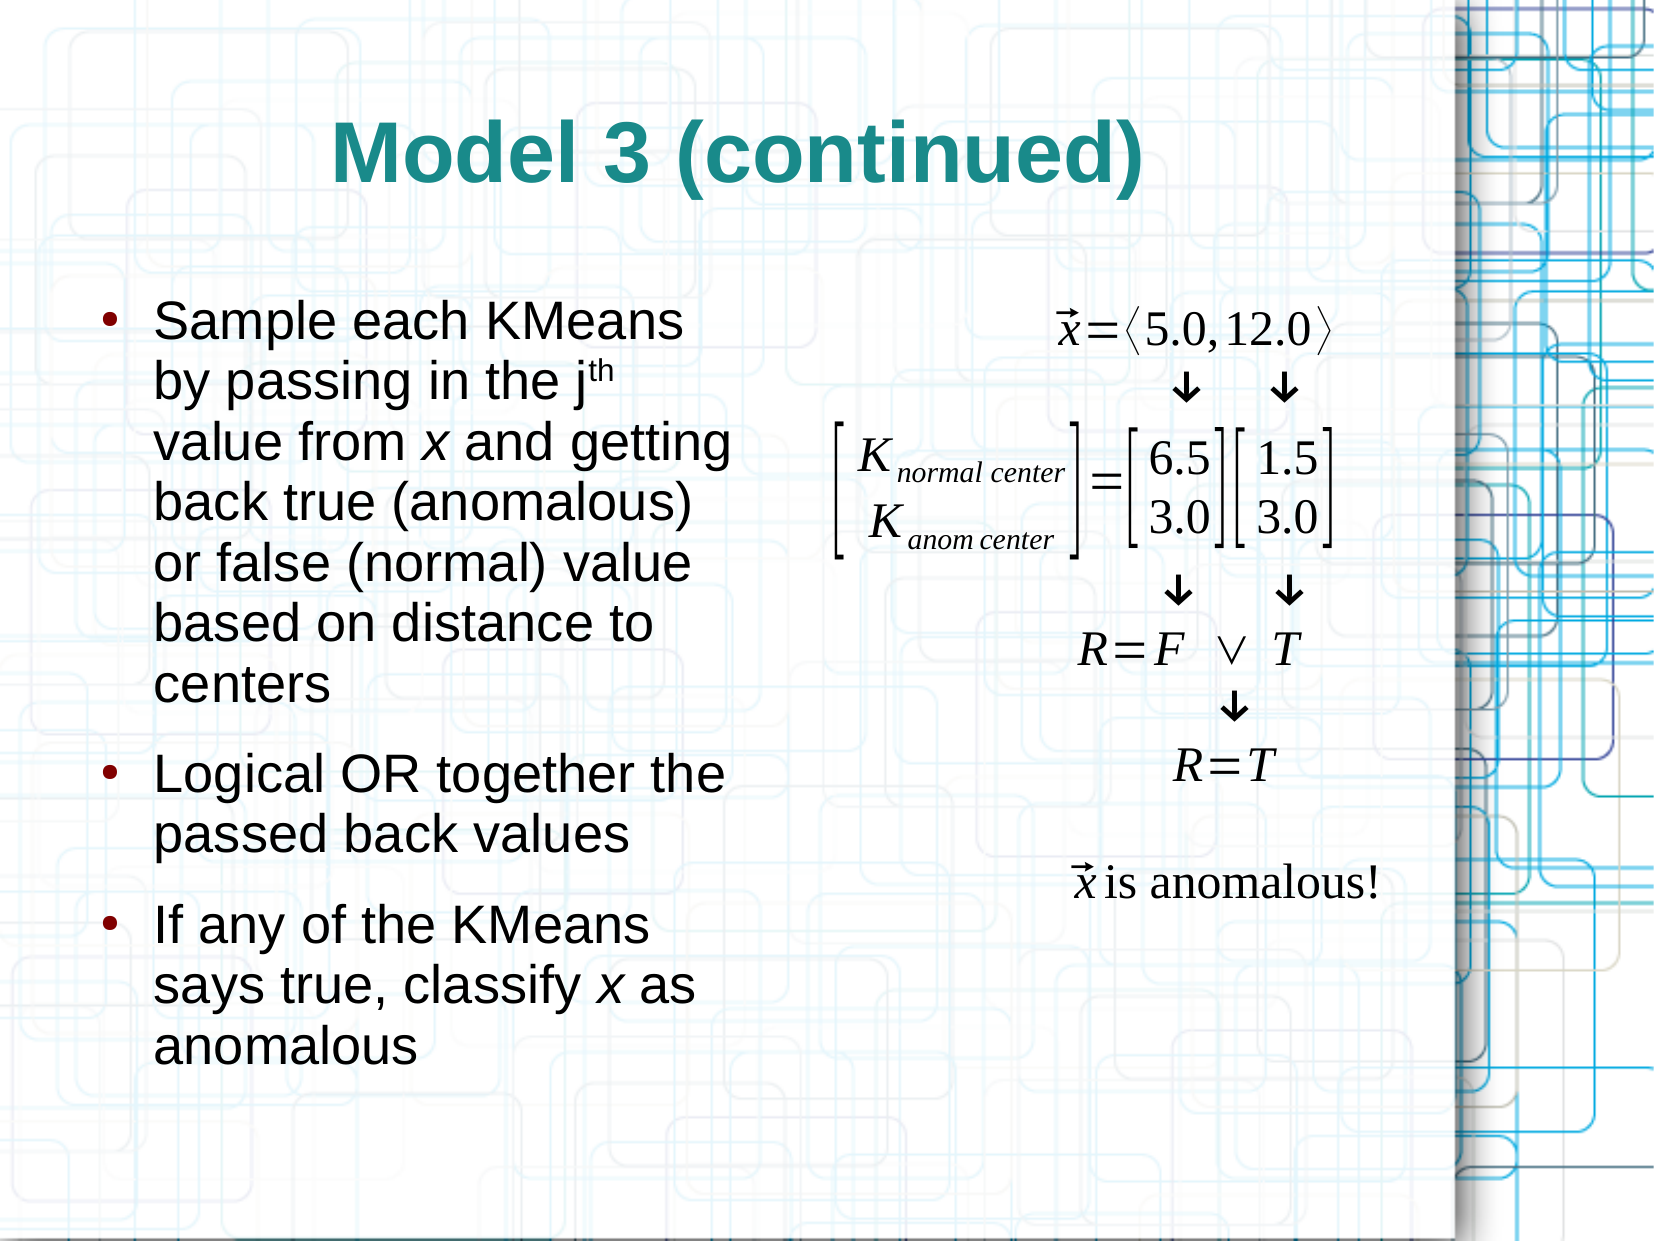

# Model 3 (continued)
Sample each KMeans by passing in the jth value from x and getting back true (anomalous) or false (normal) value based on distance to centers
Logical OR together the passed back values
If any of the KMeans says true, classify x as anomalous